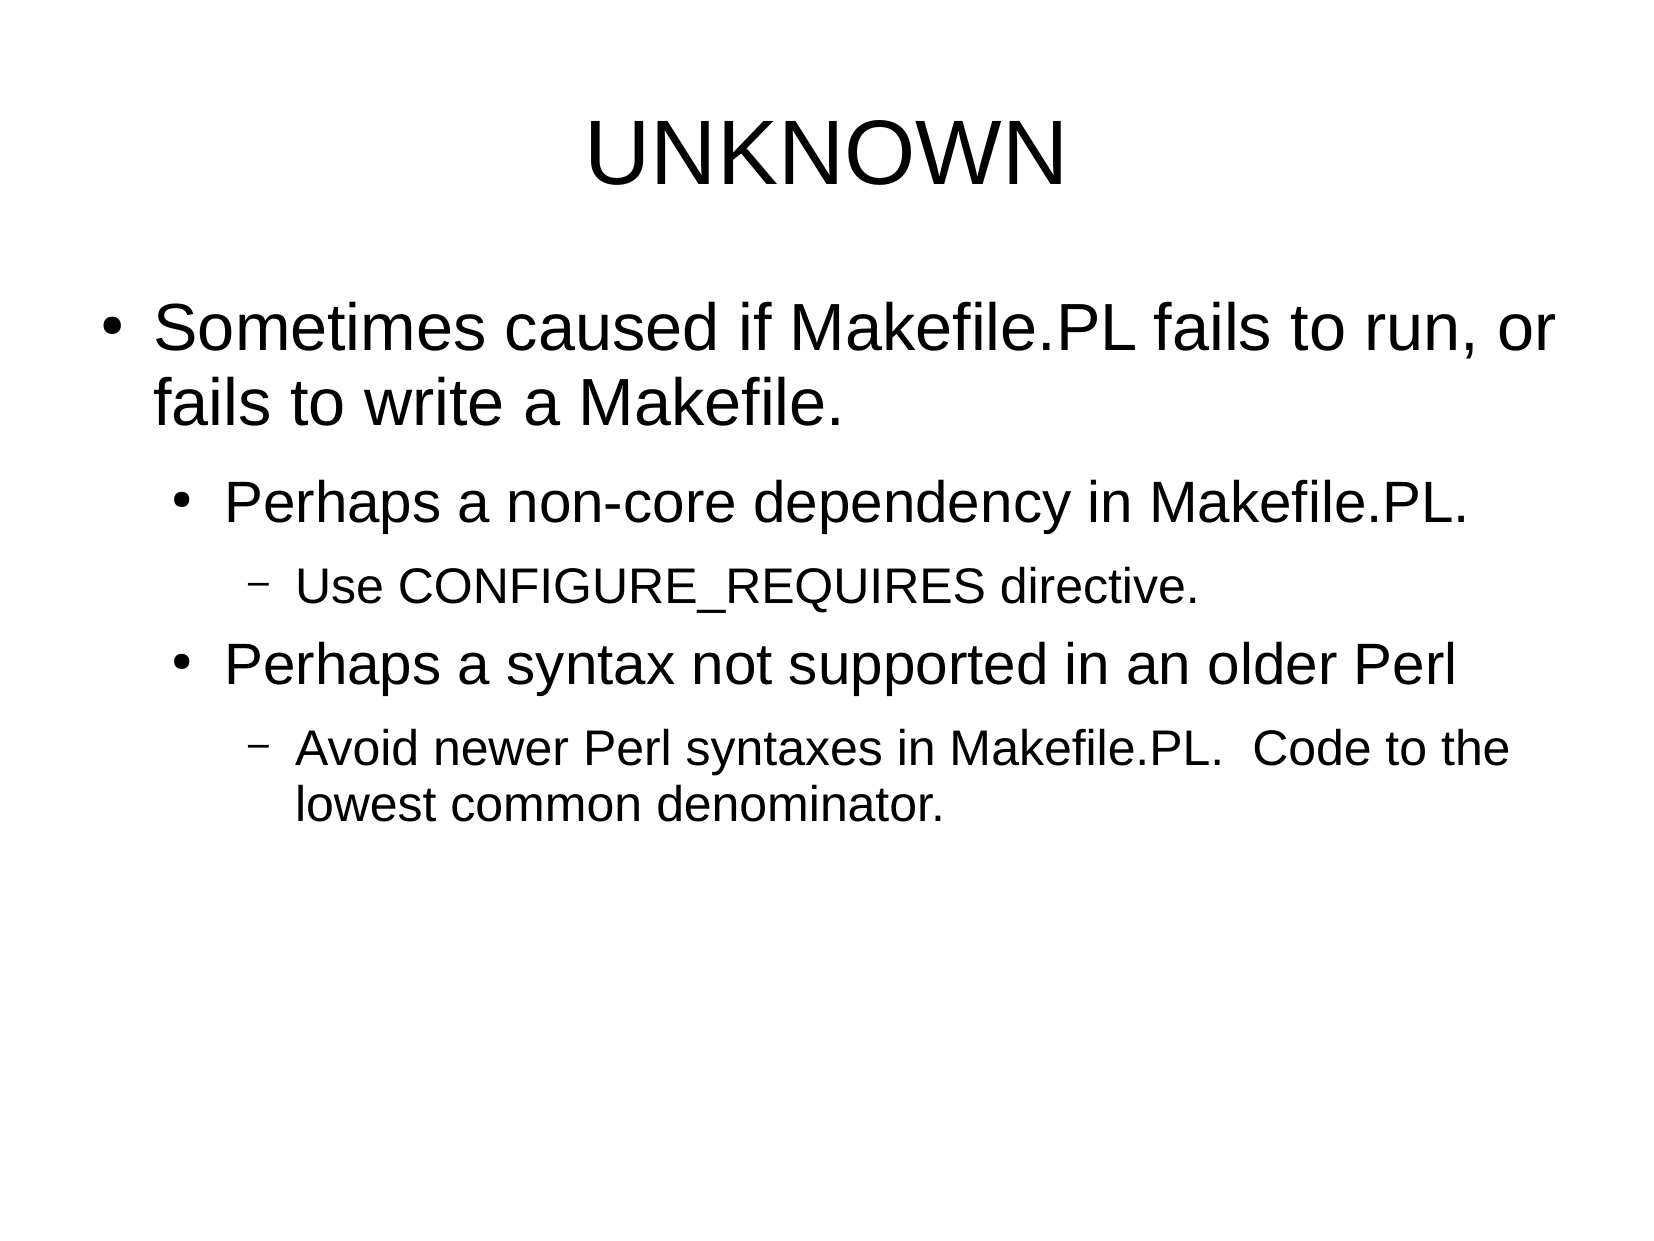

# UNKNOWN
Sometimes caused if Makefile.PL fails to run, or fails to write a Makefile.
Perhaps a non-core dependency in Makefile.PL.
Use CONFIGURE_REQUIRES directive.
Perhaps a syntax not supported in an older Perl
Avoid newer Perl syntaxes in Makefile.PL. Code to the lowest common denominator.